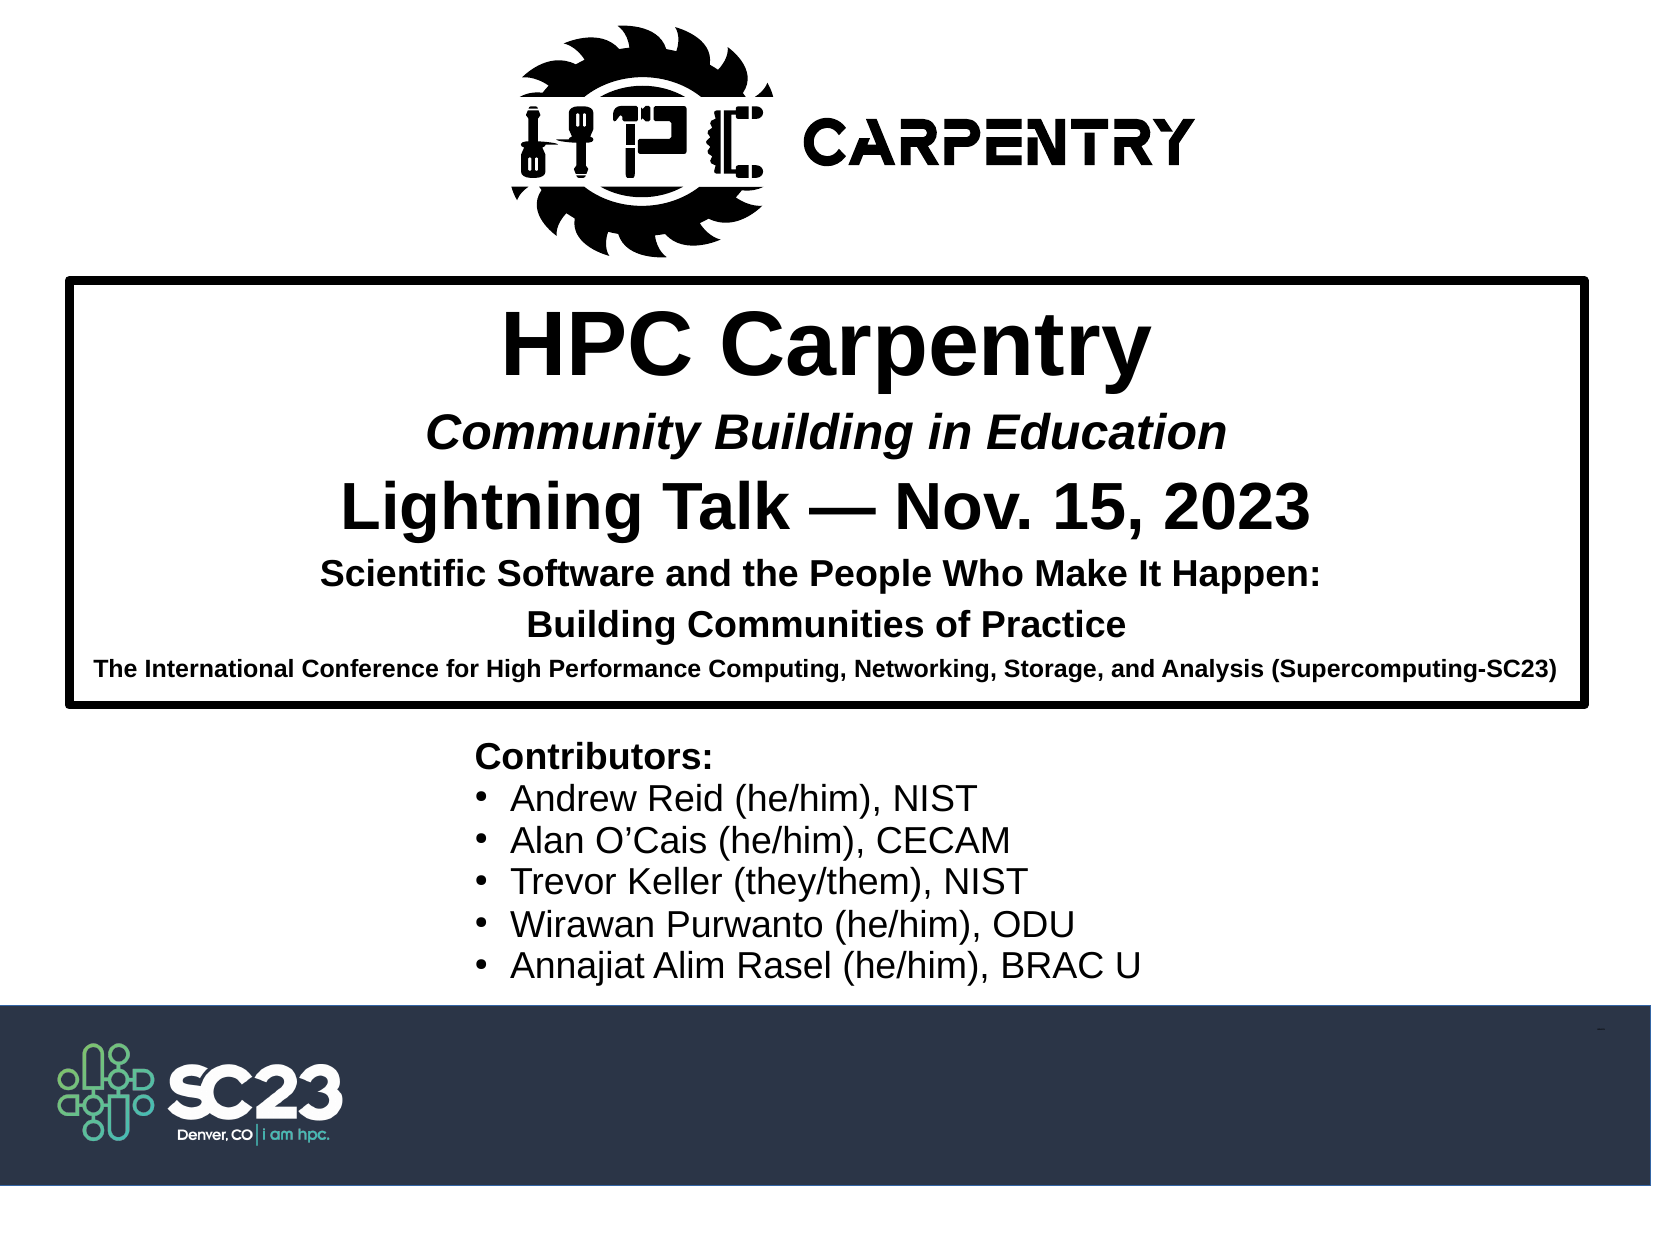

HPC Carpentry
Community Building in Education
Lightning Talk — Nov. 15, 2023
Scientific Software and the People Who Make It Happen:
Building Communities of Practice
The International Conference for High Performance Computing, Networking, Storage, and Analysis (Supercomputing-SC23)
Contributors:
Andrew Reid (he/him), NIST
Alan O’Cais (he/him), CECAM
Trevor Keller (they/them), NIST
Wirawan Purwanto (he/him), ODU
Annajiat Alim Rasel (he/him), BRAC U
BRACU